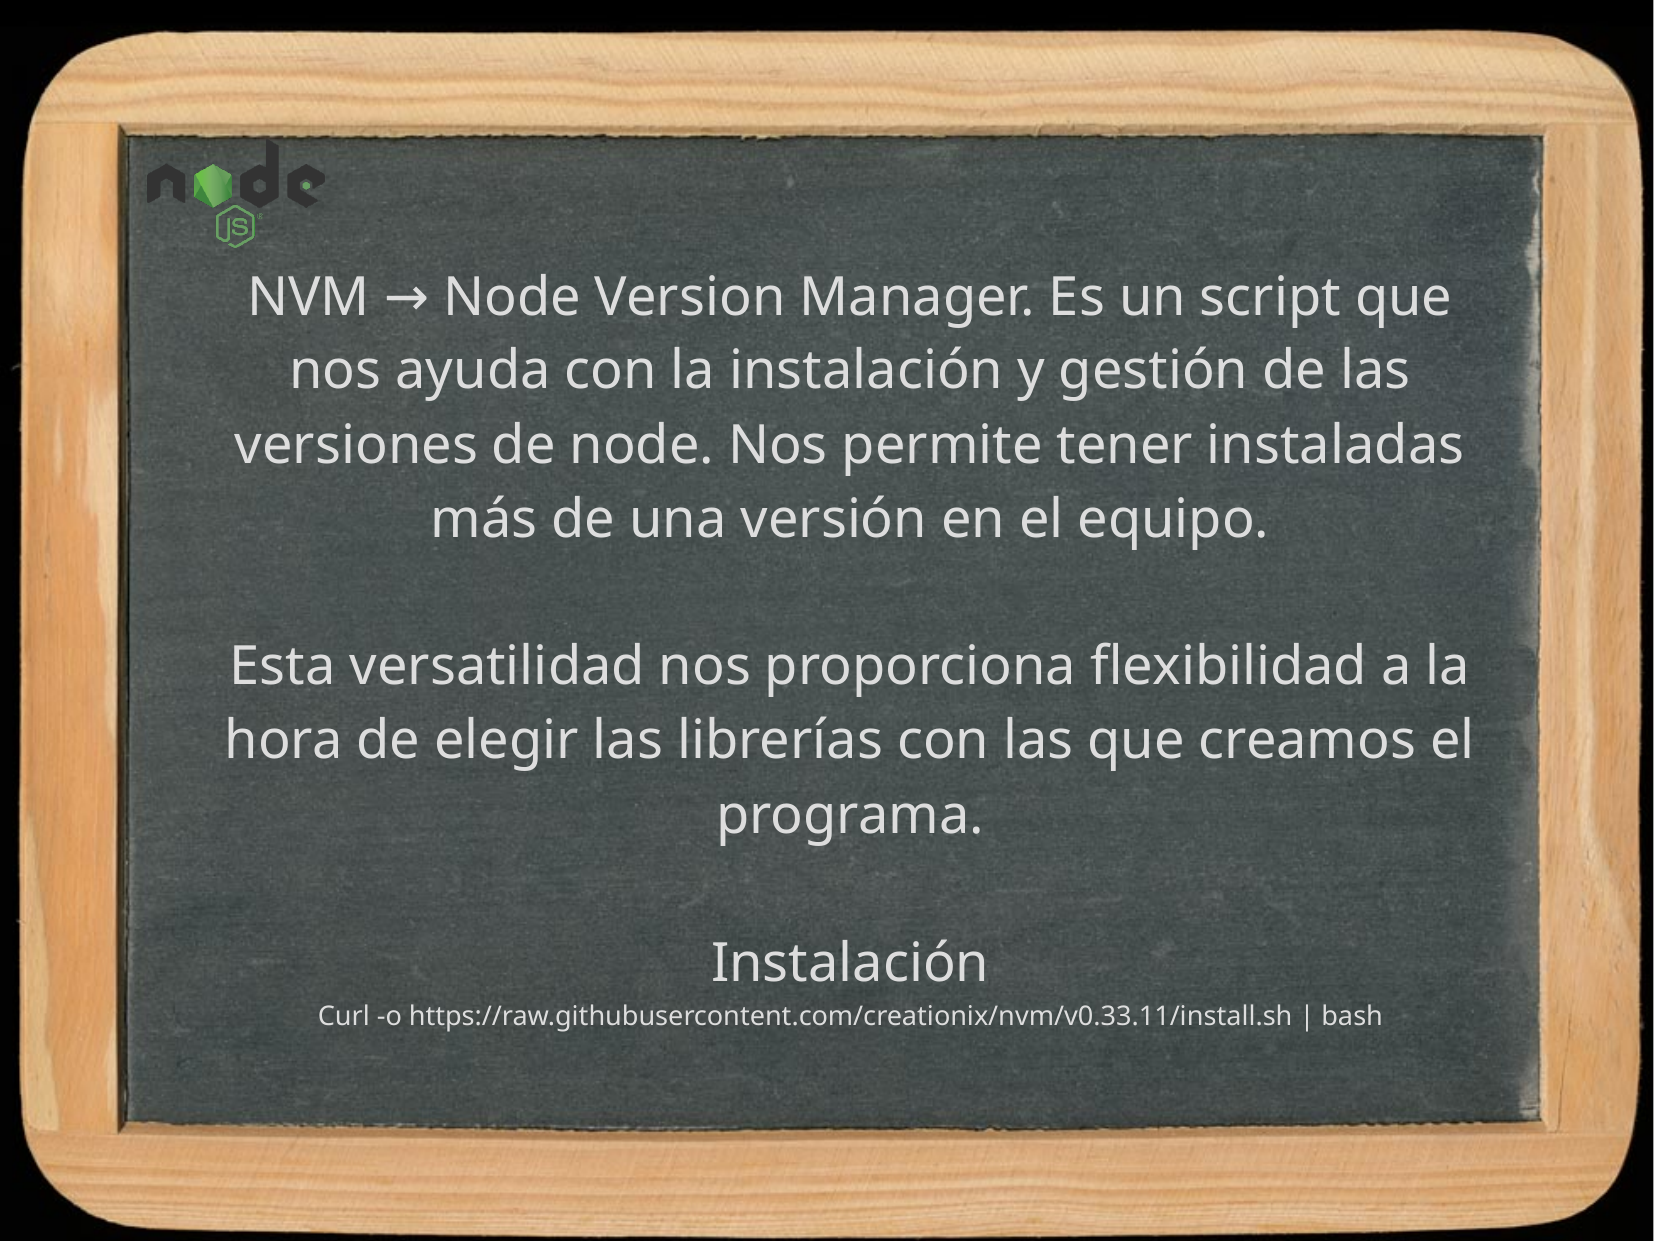

NVM → Node Version Manager. Es un script que nos ayuda con la instalación y gestión de las versiones de node. Nos permite tener instaladas más de una versión en el equipo.
Esta versatilidad nos proporciona flexibilidad a la hora de elegir las librerías con las que creamos el programa.
Instalación
Curl -o https://raw.githubusercontent.com/creationix/nvm/v0.33.11/install.sh | bash